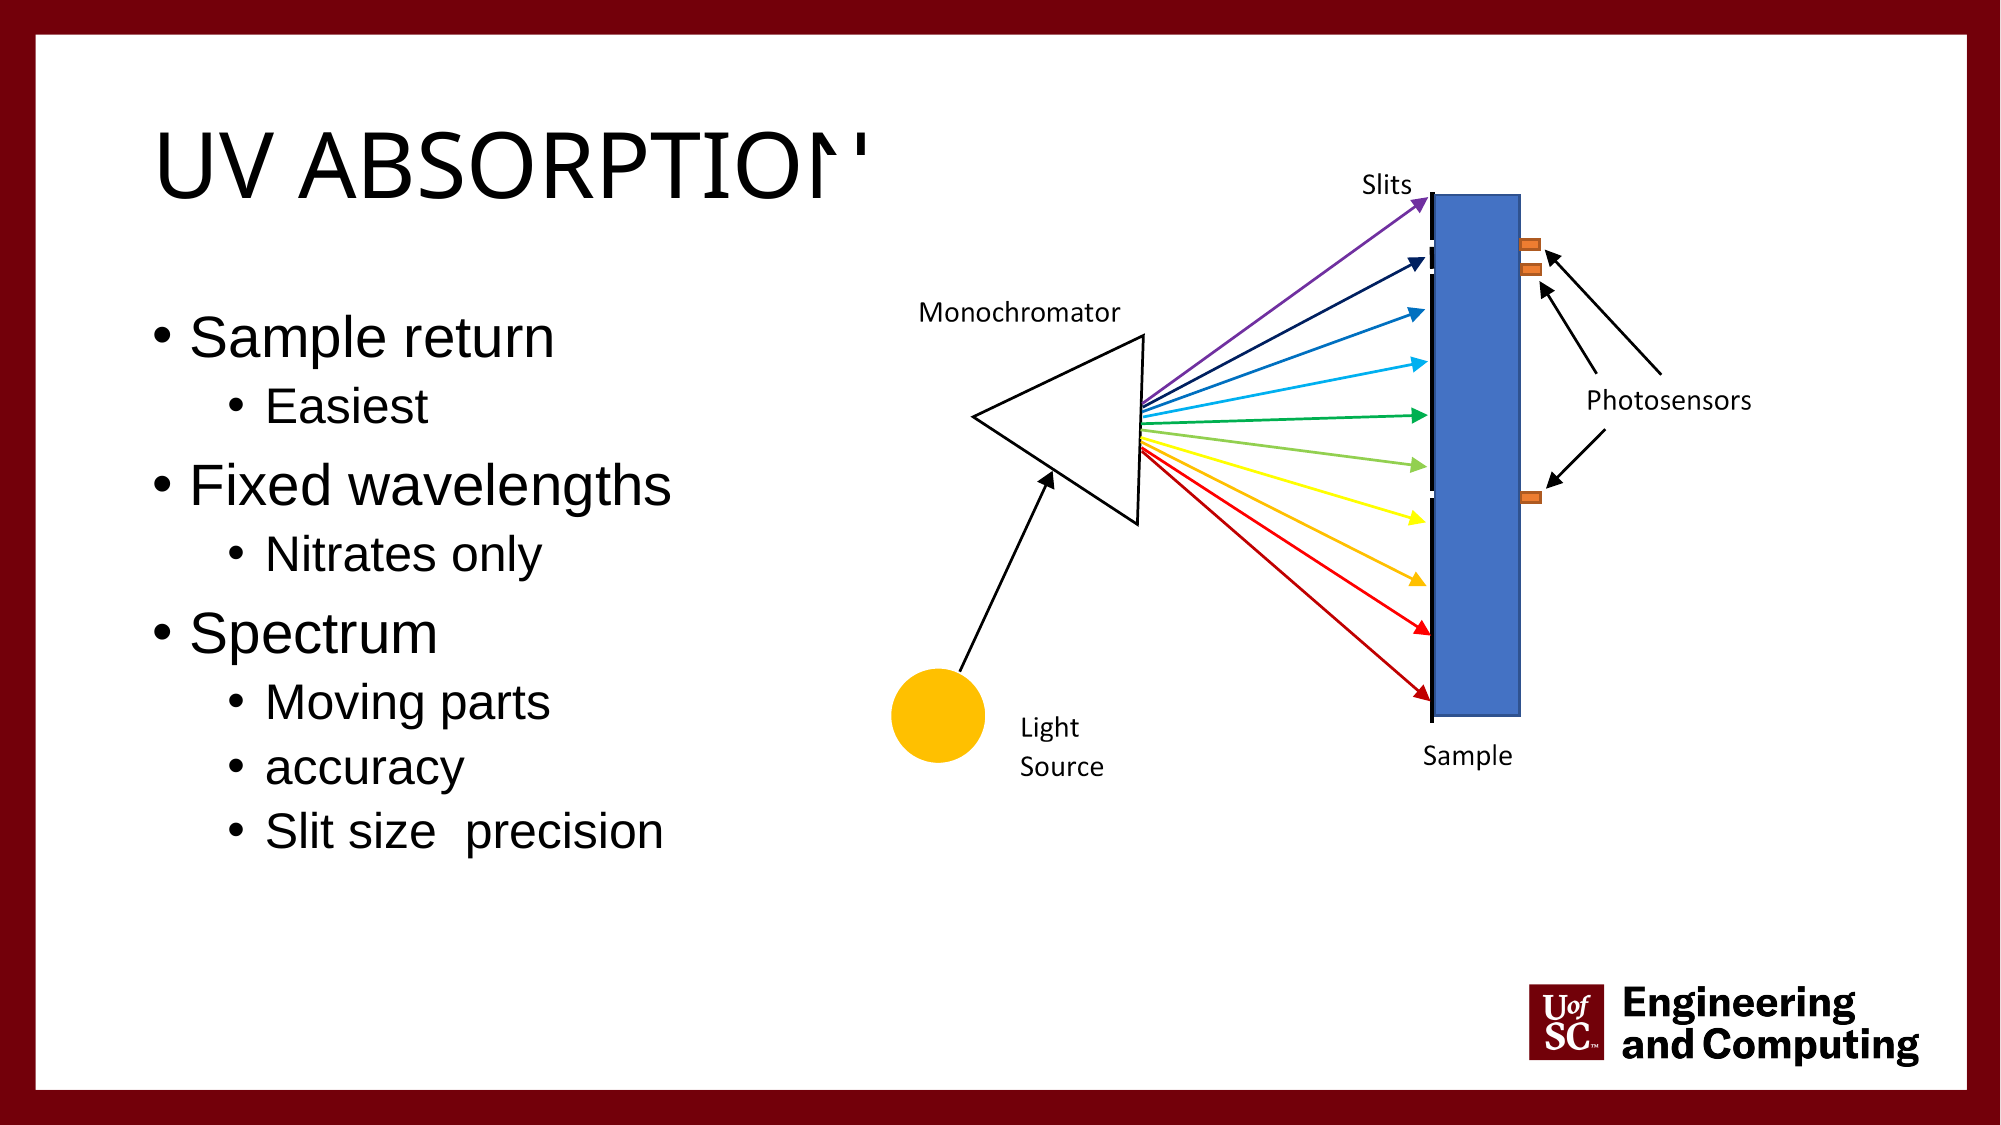

# Uv absorption
Sample return
Easiest
Fixed wavelengths
Nitrates only
Spectrum
Moving parts
accuracy
Slit size precision